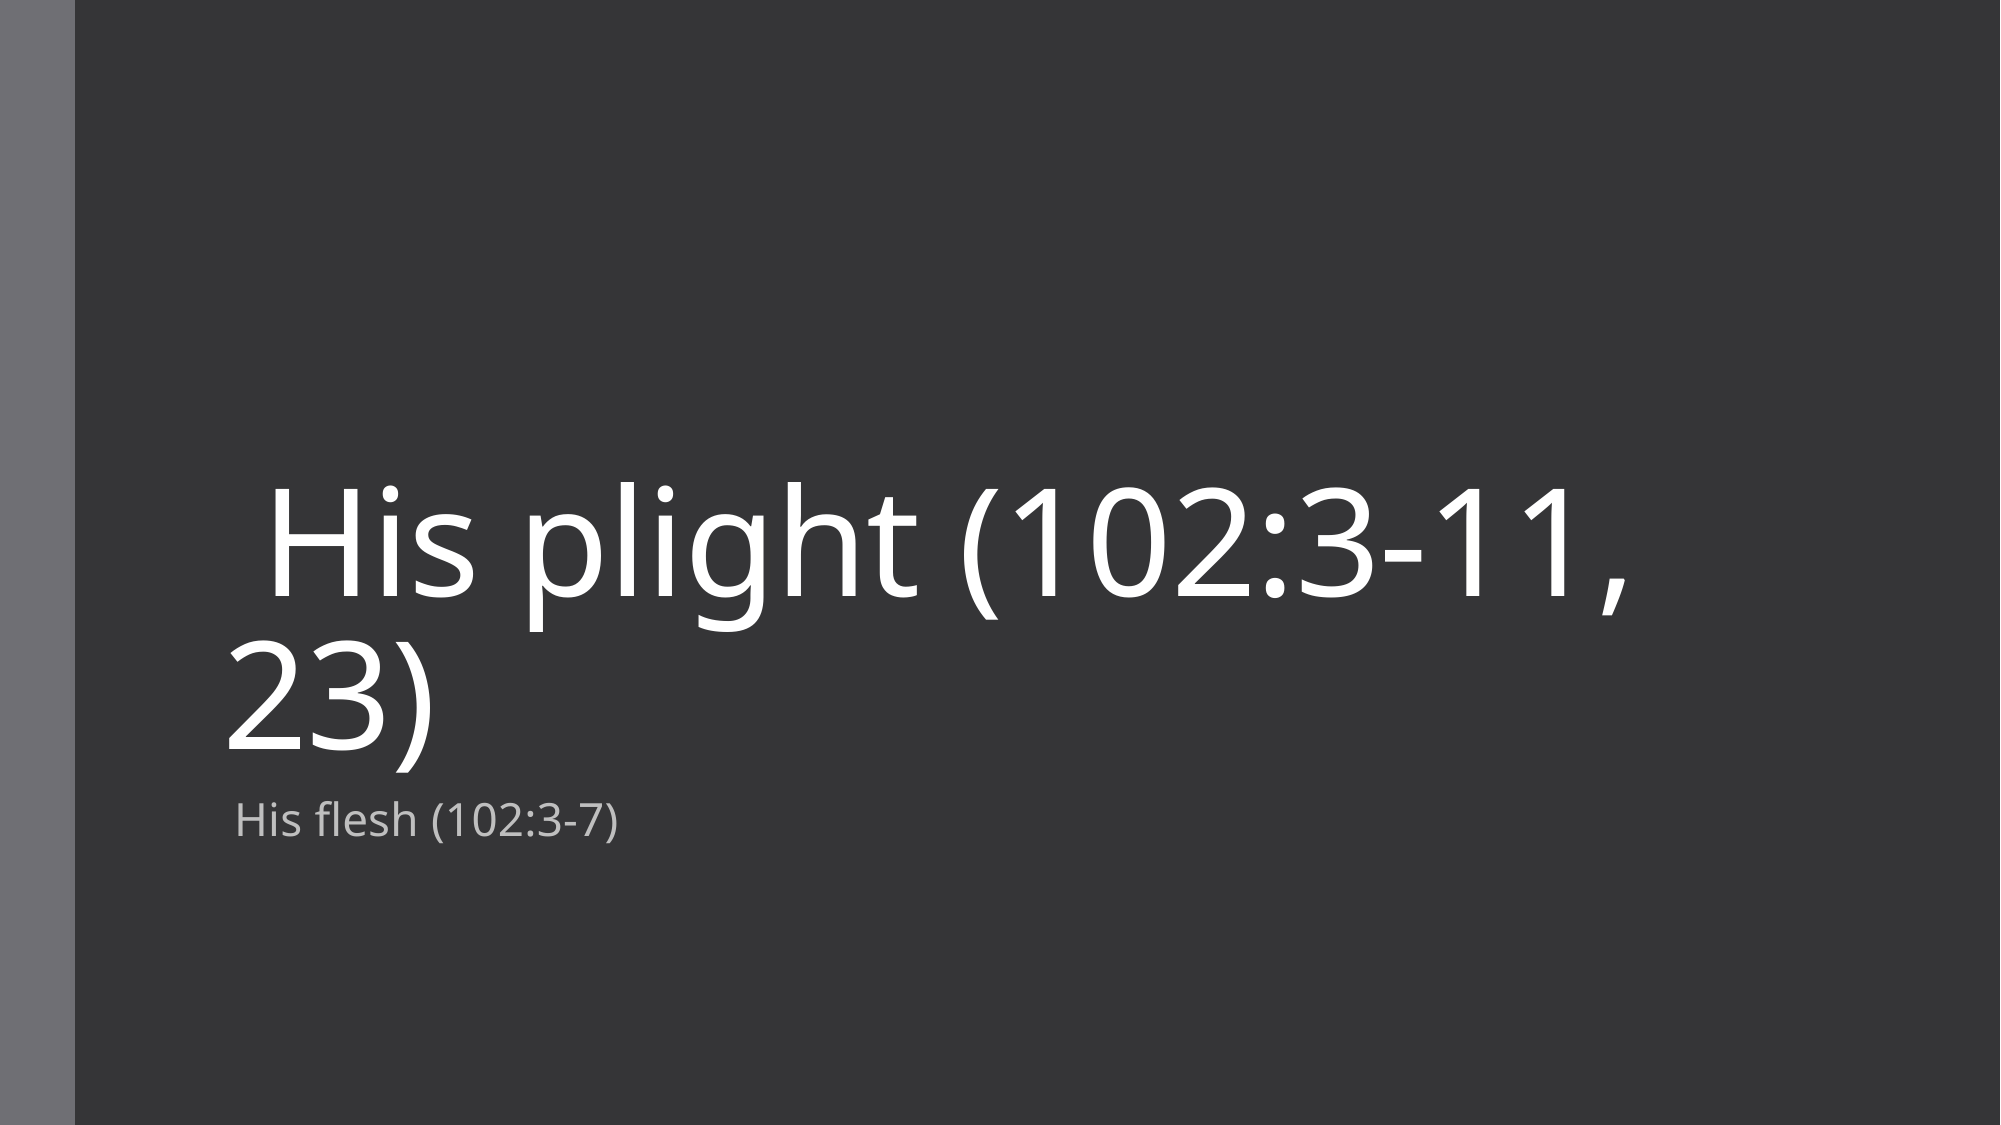

# His plight (102:3-11, 23)
 His flesh (102:3-7)